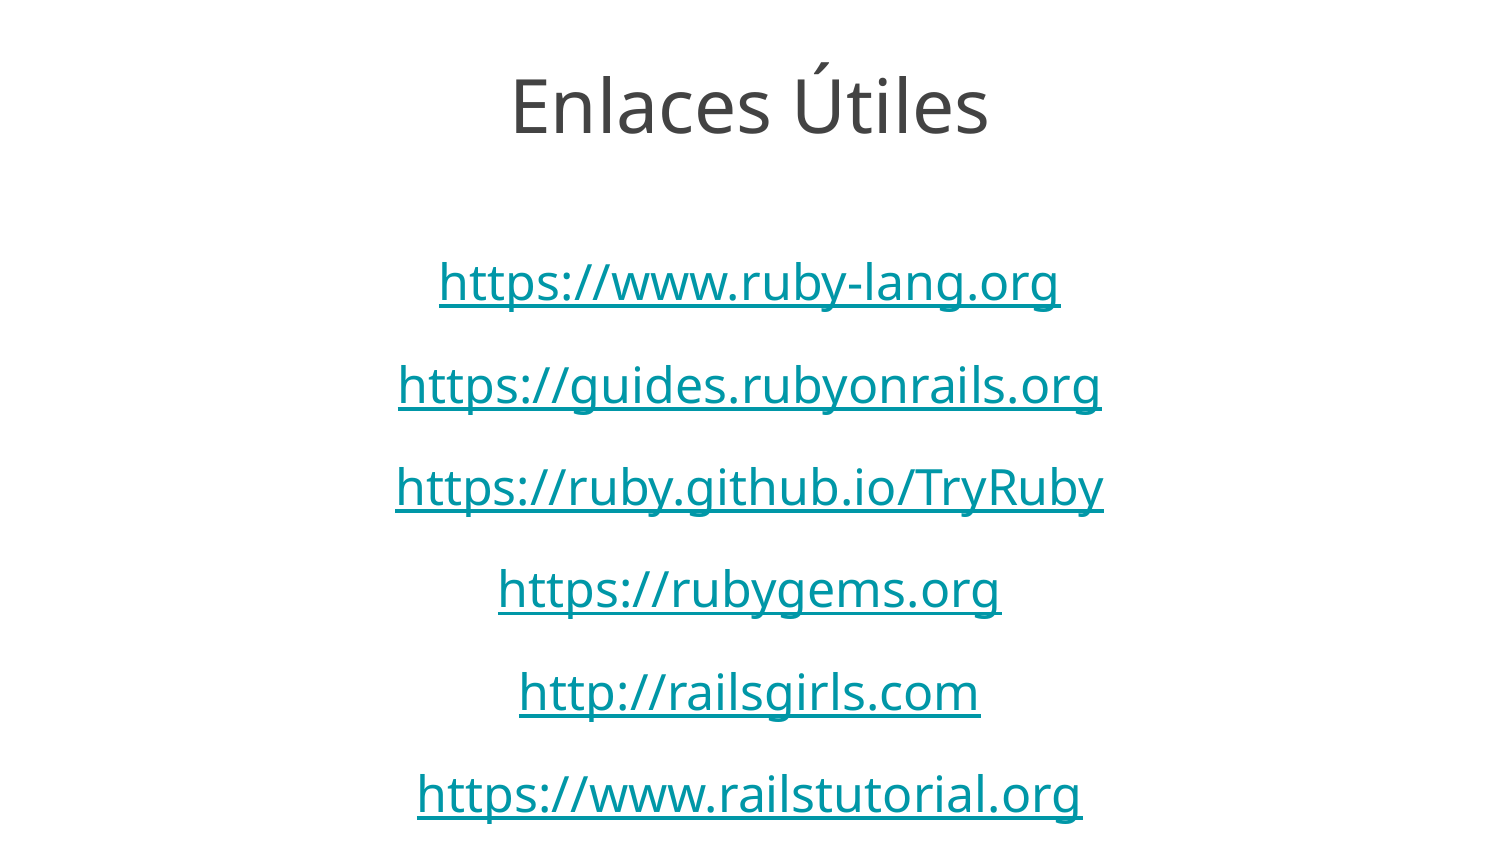

Enlaces Útiles
https://www.ruby-lang.org
https://guides.rubyonrails.org
https://ruby.github.io/TryRuby
https://rubygems.org
http://railsgirls.com
https://www.railstutorial.org